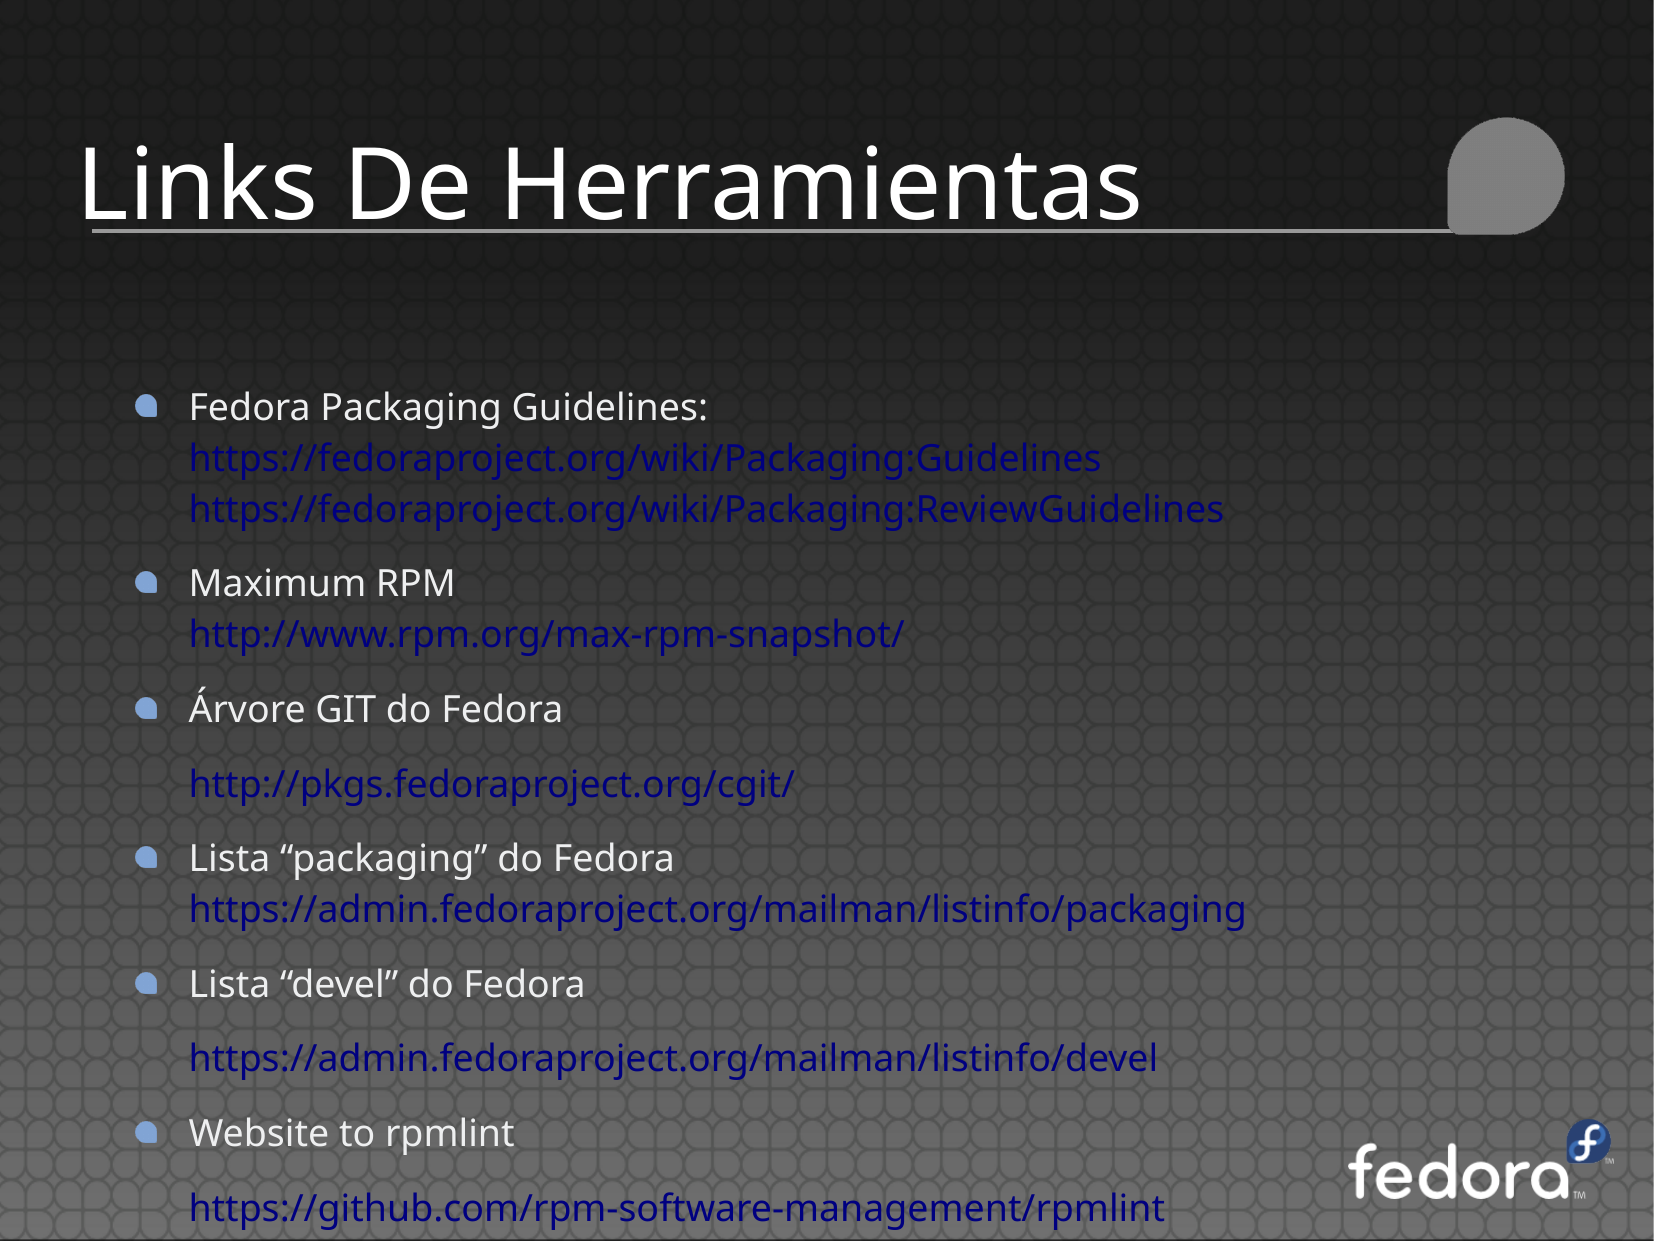

# Links De Herramientas
Fedora Packaging Guidelines:
https://fedoraproject.org/wiki/Packaging:Guidelines
https://fedoraproject.org/wiki/Packaging:ReviewGuidelines
Maximum RPM
http://www.rpm.org/max-rpm-snapshot/
Árvore GIT do Fedora
http://pkgs.fedoraproject.org/cgit/
Lista “packaging” do Fedora
https://admin.fedoraproject.org/mailman/listinfo/packaging
Lista “devel” do Fedora
https://admin.fedoraproject.org/mailman/listinfo/devel
Website to rpmlint
https://github.com/rpm-software-management/rpmlint